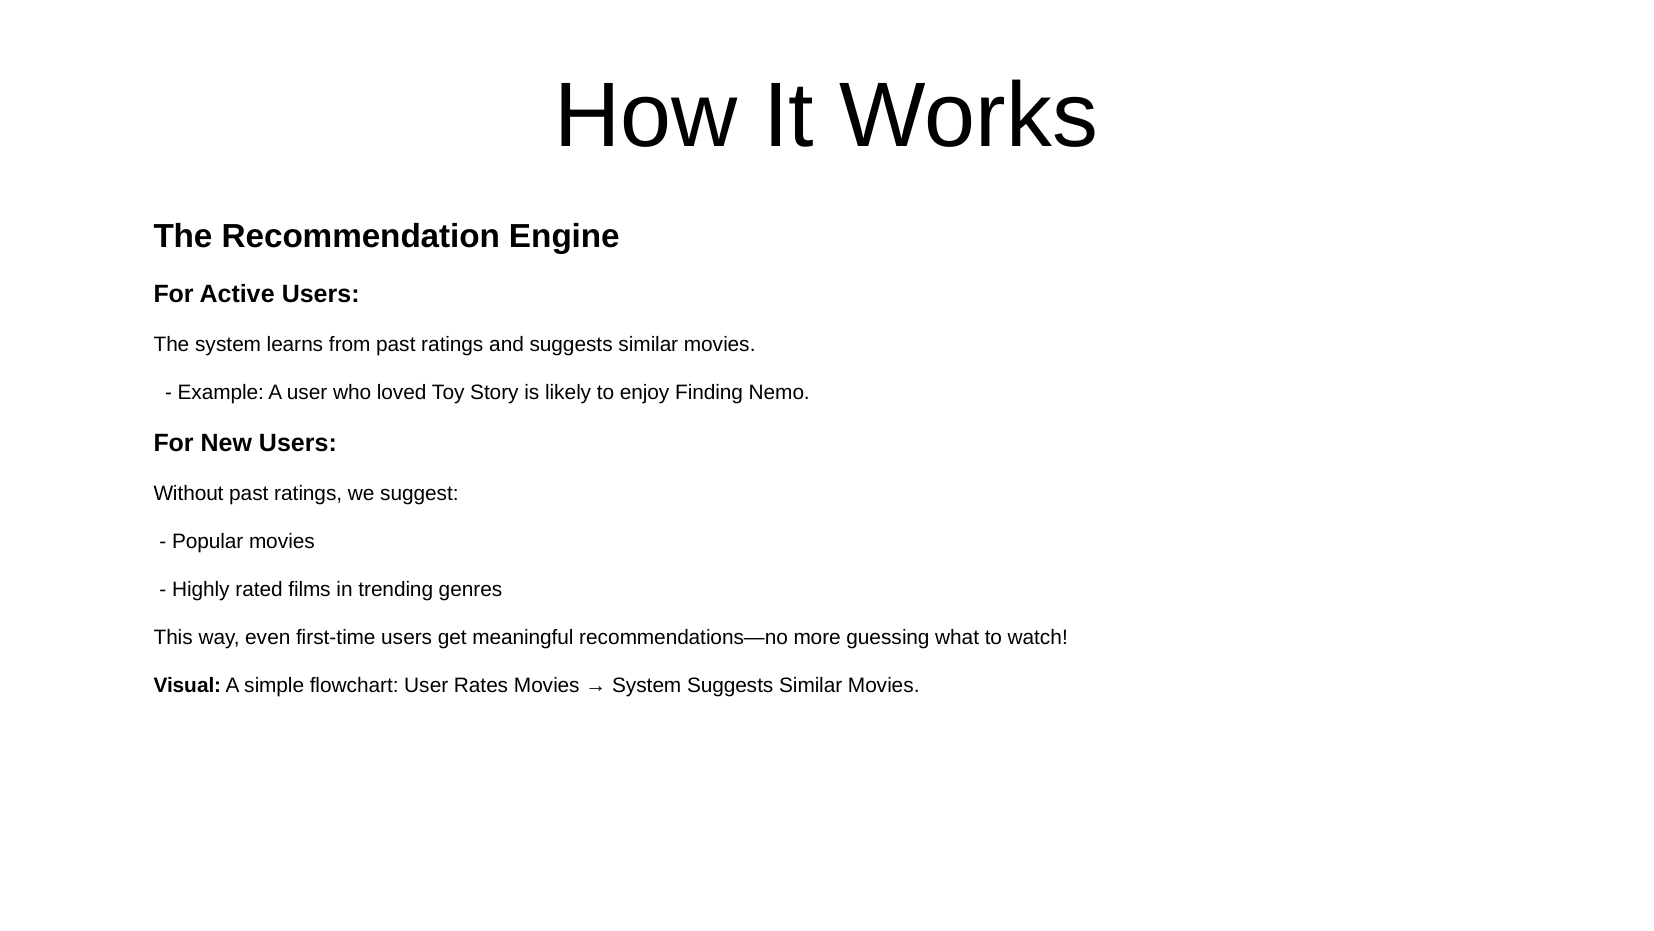

# How It Works
The Recommendation Engine
For Active Users:
The system learns from past ratings and suggests similar movies.
 - Example: A user who loved Toy Story is likely to enjoy Finding Nemo.
For New Users:
Without past ratings, we suggest:
 - Popular movies
 - Highly rated films in trending genres
This way, even first-time users get meaningful recommendations—no more guessing what to watch!
Visual: A simple flowchart: User Rates Movies → System Suggests Similar Movies.